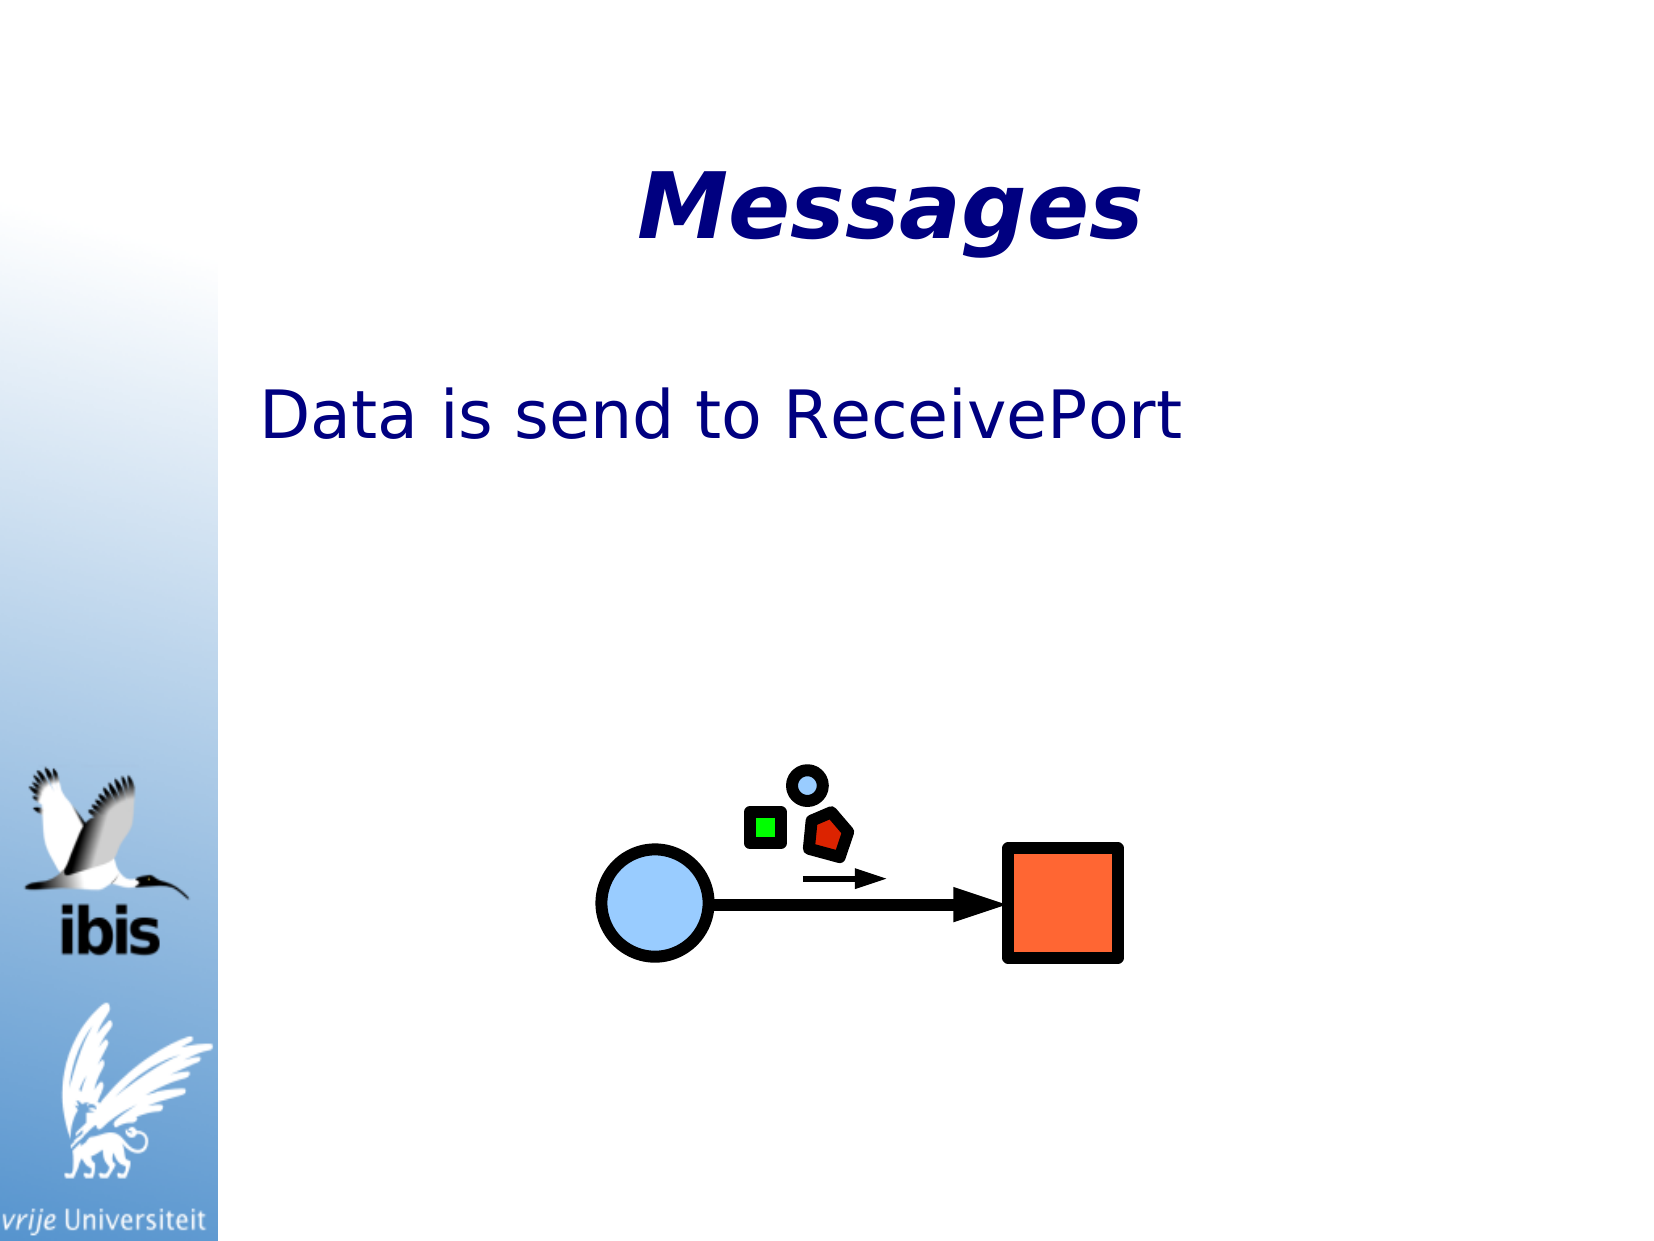

# Messages
Data is send to ReceivePort